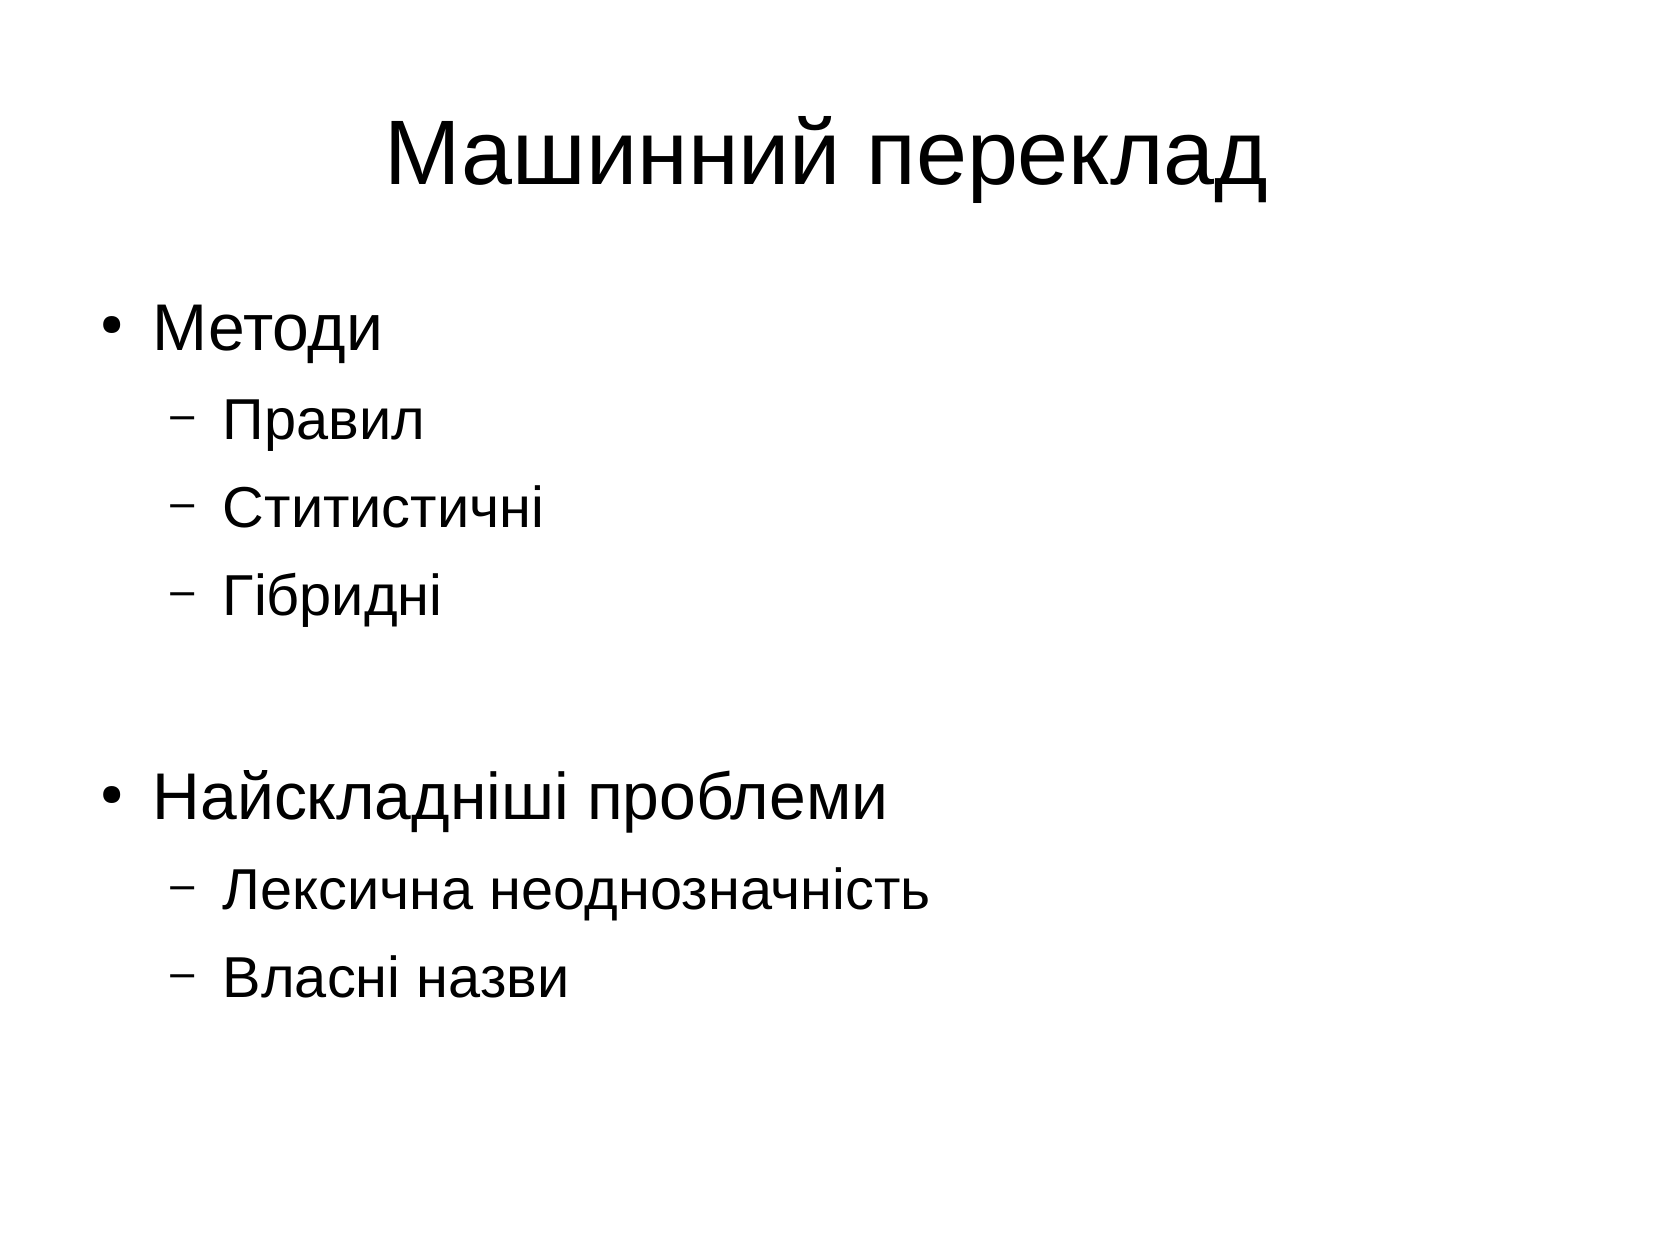

# Машинний переклад
Методи
Правил
Ститистичні
Гібридні
Найскладніші проблеми
Лексична неоднозначність
Власні назви